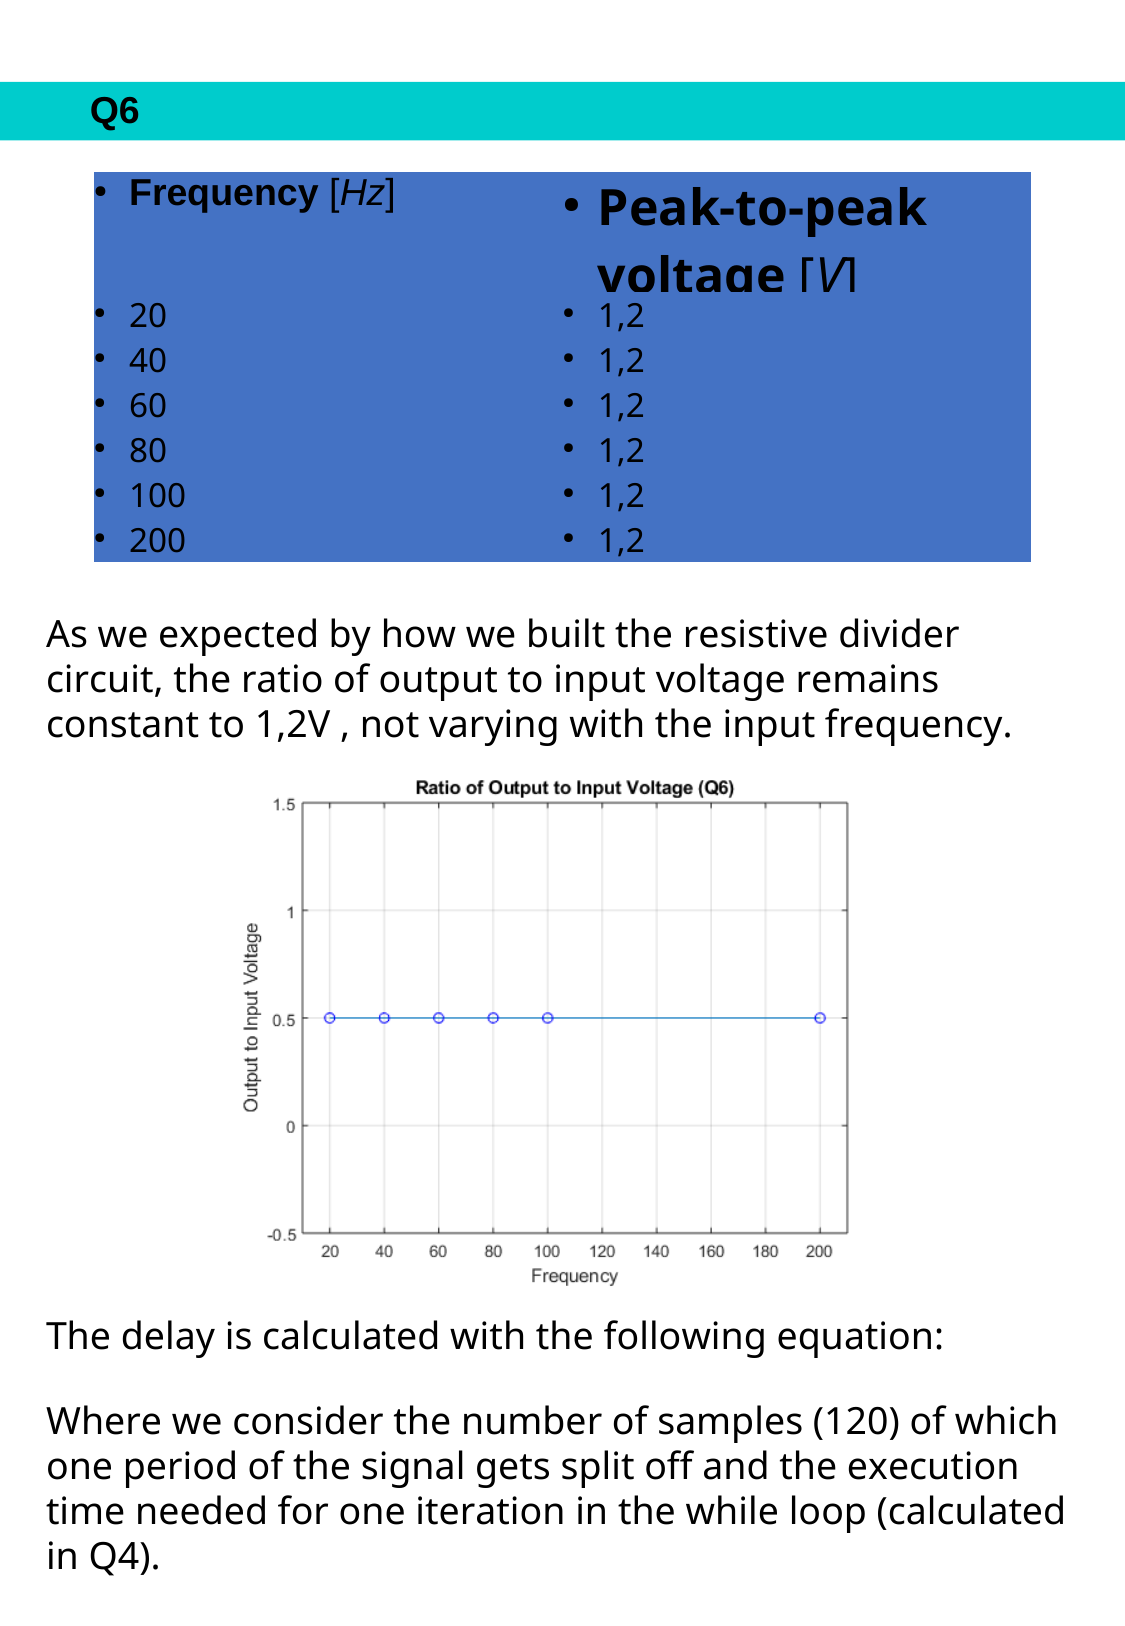

Q6
| Frequency [Hz] | Peak-to-peak voltage [V] |
| --- | --- |
| 20 | 1,2 |
| 40 | 1,2 |
| 60 | 1,2 |
| 80 | 1,2 |
| 100 | 1,2 |
| 200 | 1,2 |
As we expected by how we built the resistive divider circuit, the ratio of output to input voltage remains constant to 1,2V , not varying with the input frequency.
The delay is calculated with the following equation:
Where we consider the number of samples (120) of which one period of the signal gets split off and the execution time needed for one iteration in the while loop (calculated in Q4).